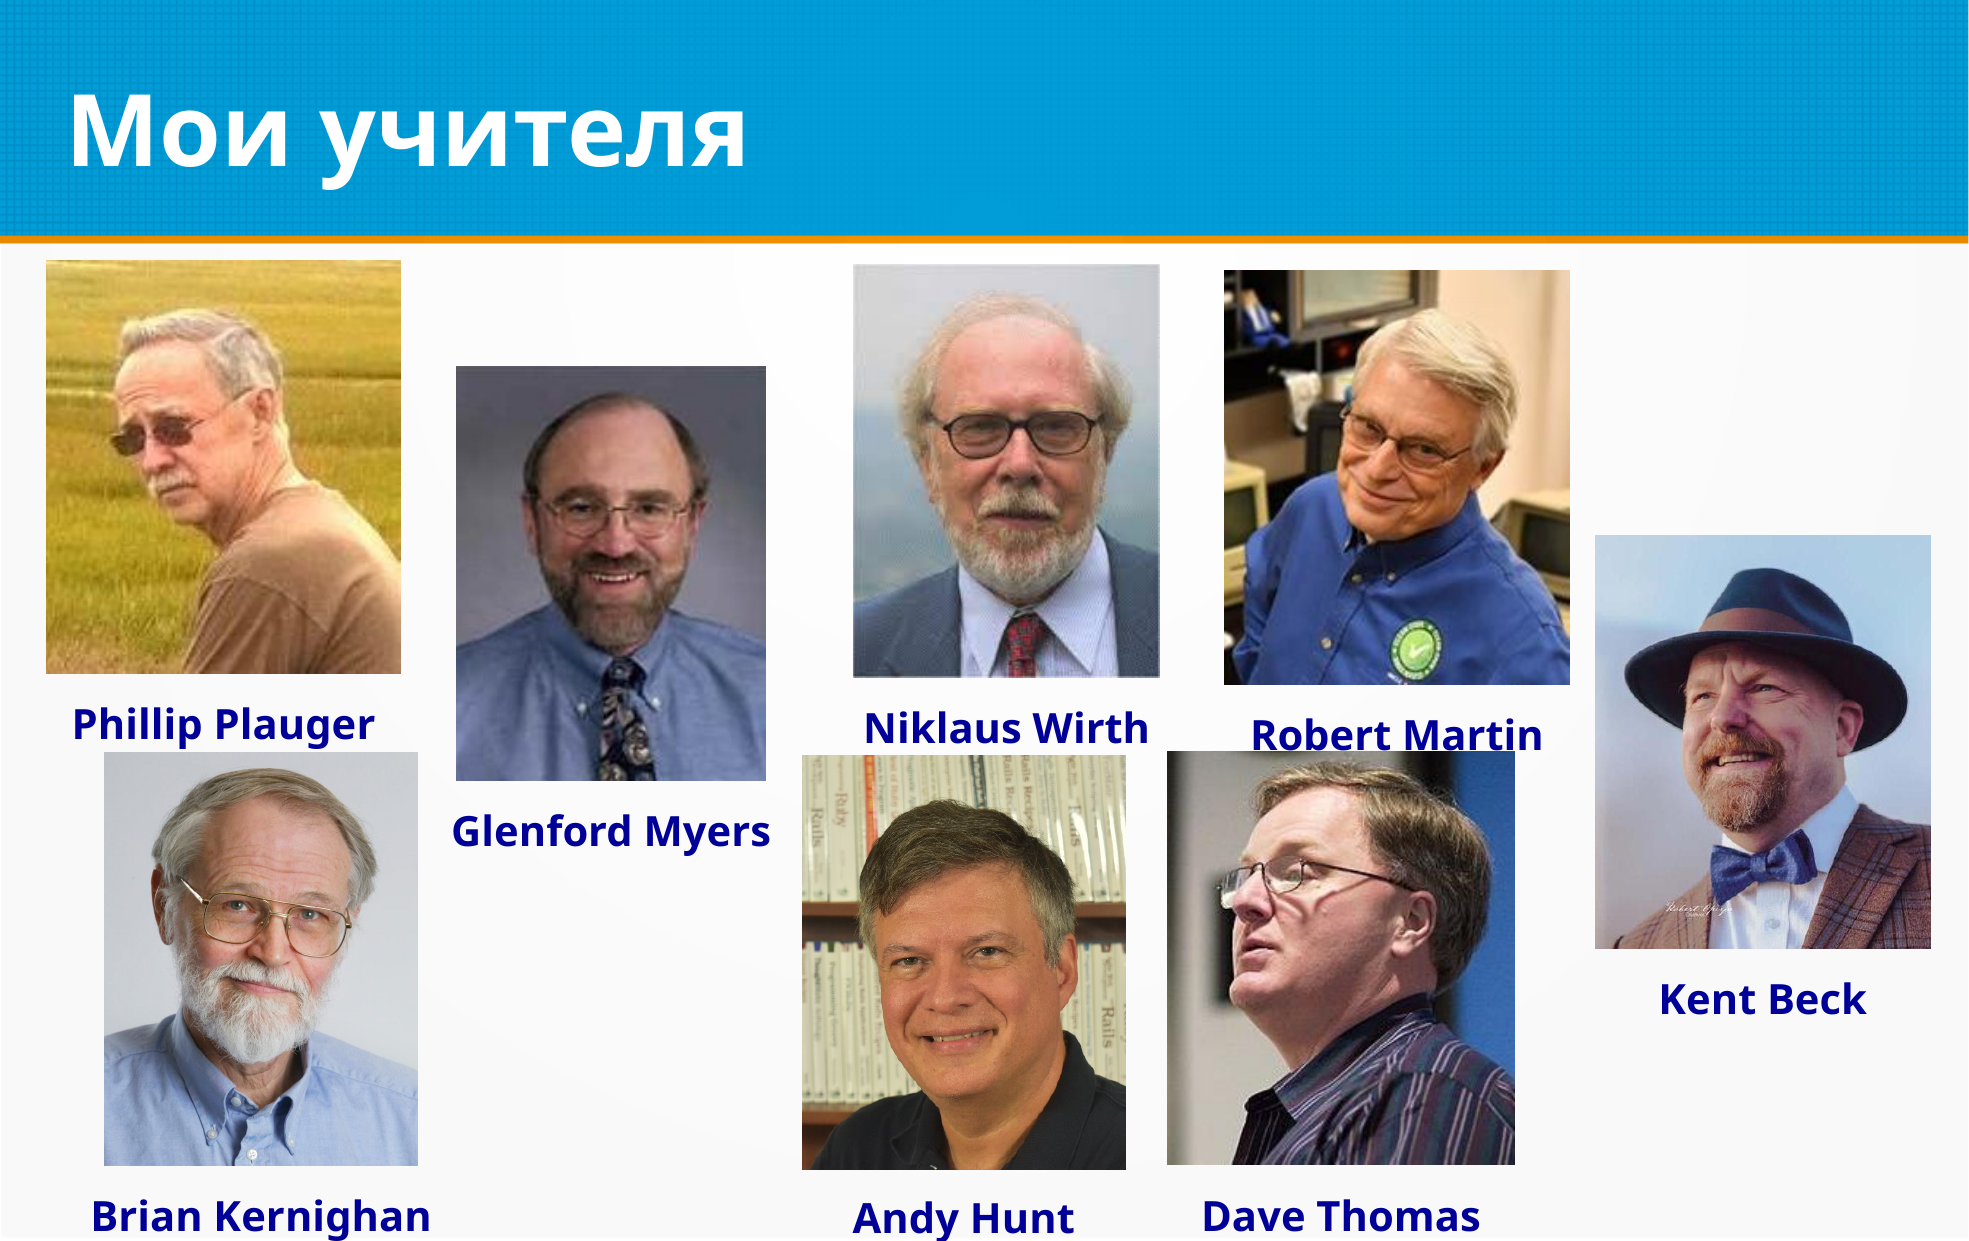

Мои учителя
Phillip Plauger
Niklaus Wirth
Robert Martin
Glenford Myers
Kent Beck
Dave Thomas
Brian Kernighan
Andy Hunt